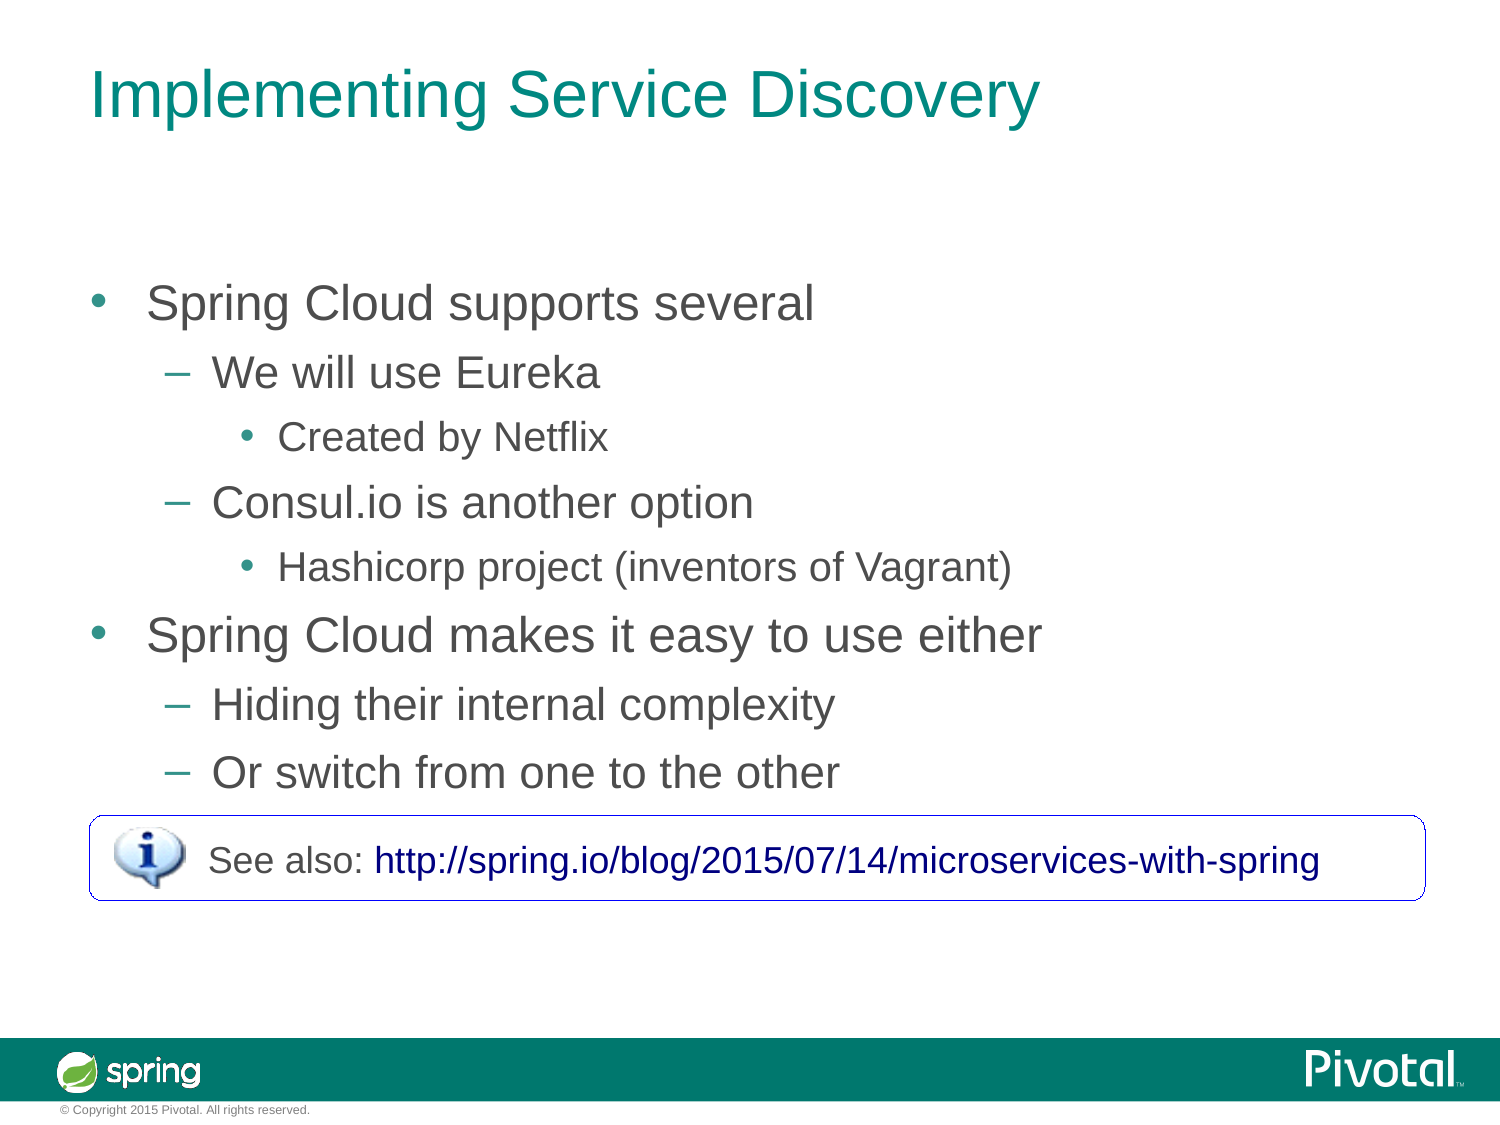

# Implementing Service Discovery
Spring Cloud supports several
We will use Eureka
Created by Netflix
Consul.io is another option
Hashicorp project (inventors of Vagrant)
Spring Cloud makes it easy to use either
Hiding their internal complexity
Or switch from one to the other
See also: http://spring.io/blog/2015/07/14/microservices-with-spring